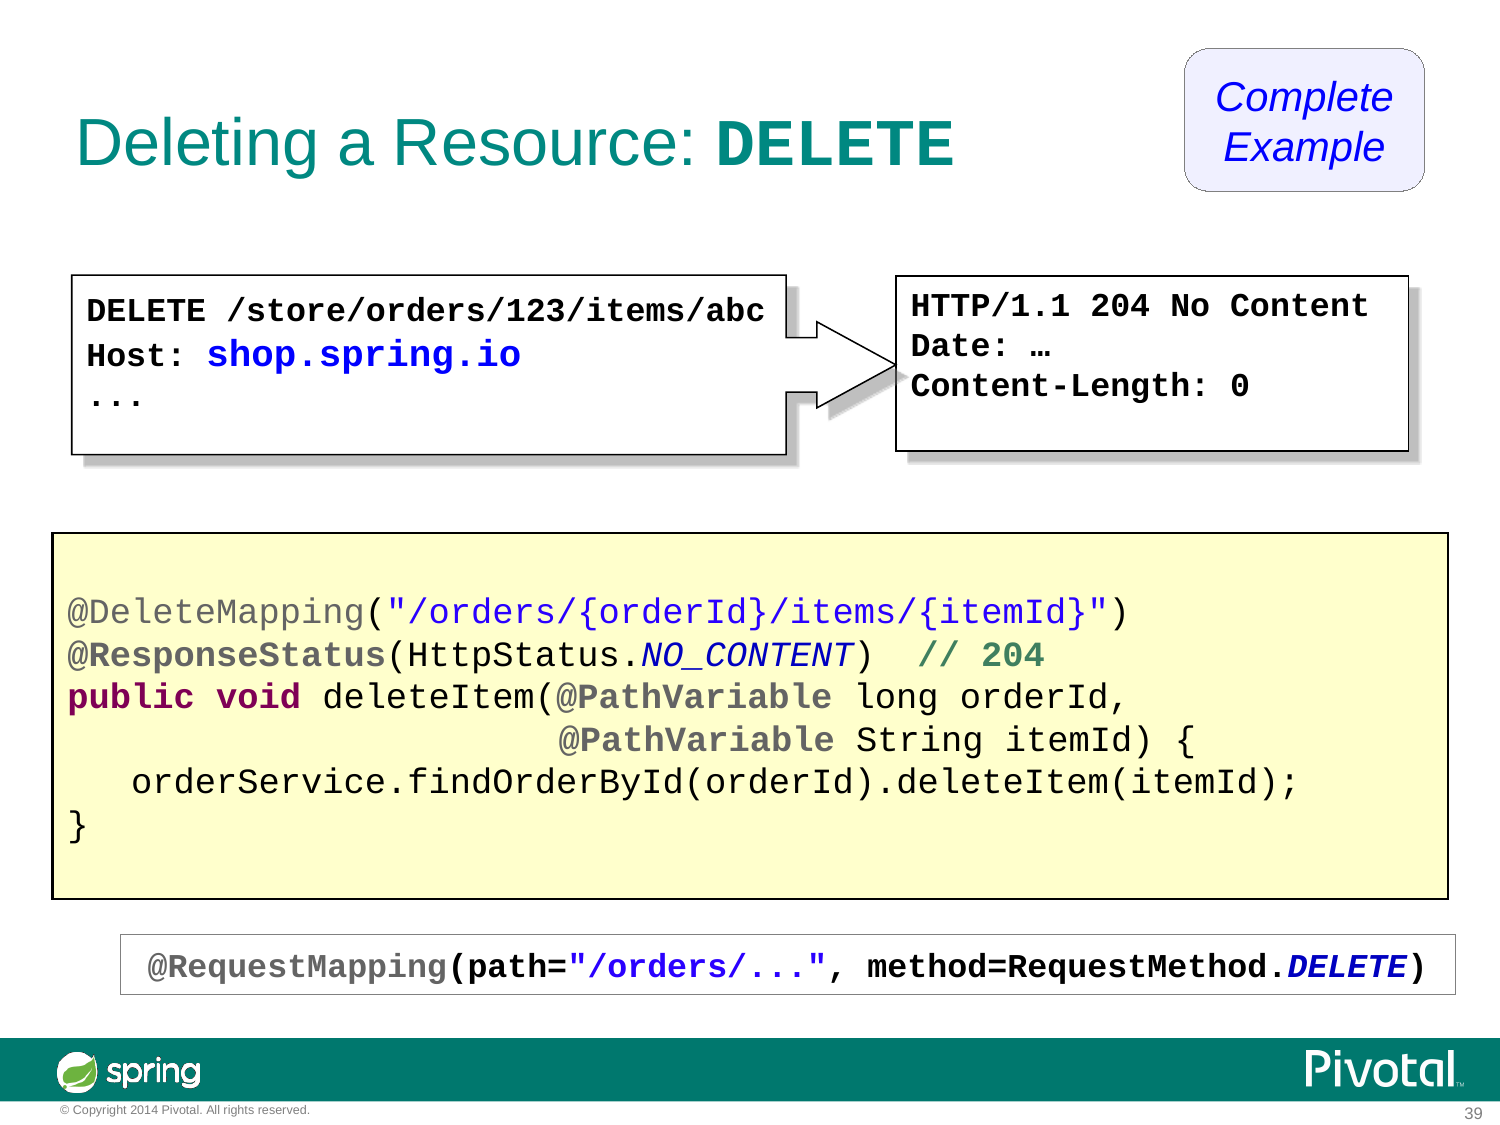

# Deleting a Resource: DELETE
Complete
Example
DELETE /store/orders/123/items/abc
Host: shop.spring.io
...
HTTP/1.1 204 No Content
Date: …
Content-Length: 0
@DeleteMapping("/orders/{orderId}/items/{itemId}")
@ResponseStatus(HttpStatus.NO_CONTENT) // 204
public void deleteItem(@PathVariable long orderId,
		 @PathVariable String itemId) {
 orderService.findOrderById(orderId).deleteItem(itemId);
}
@RequestMapping(path="/orders/...", method=RequestMethod.DELETE)